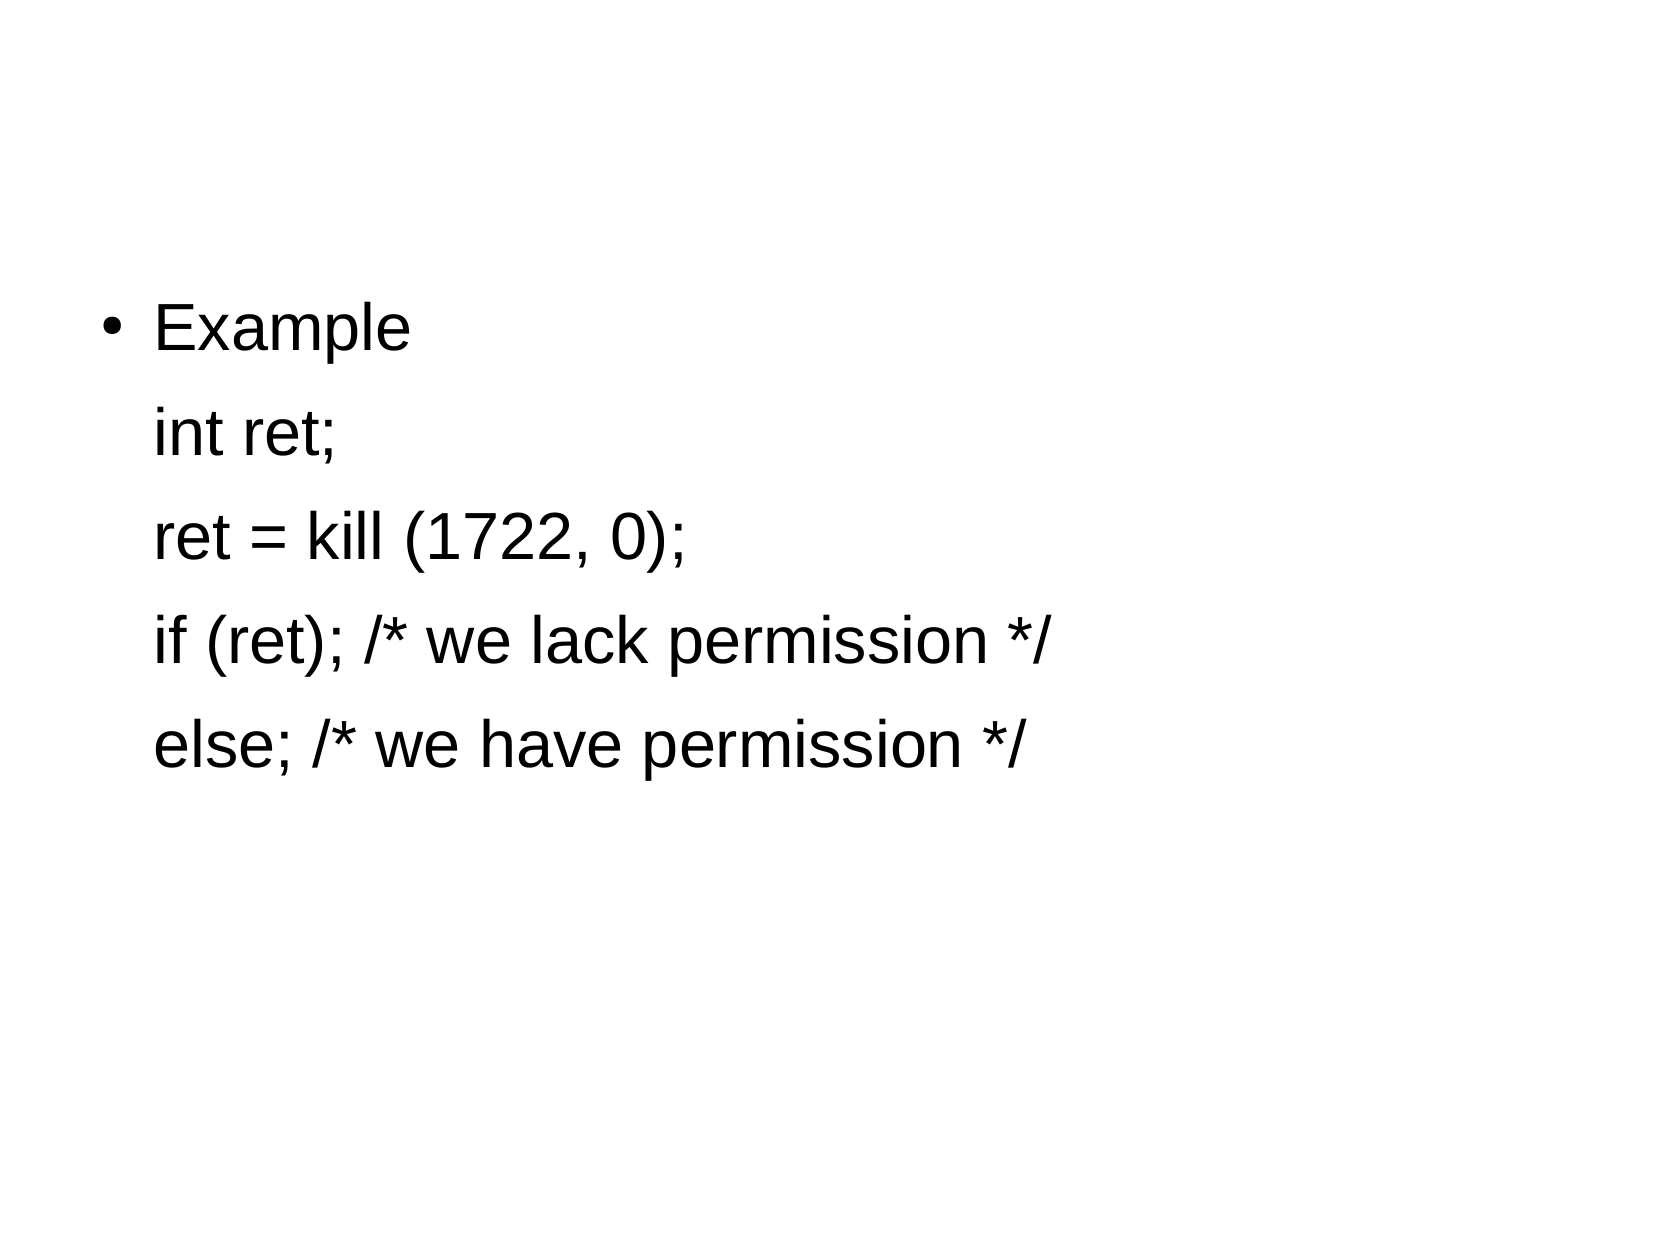

#
Example
int ret;
ret = kill (1722, 0);
if (ret); /* we lack permission */
else; /* we have permission */